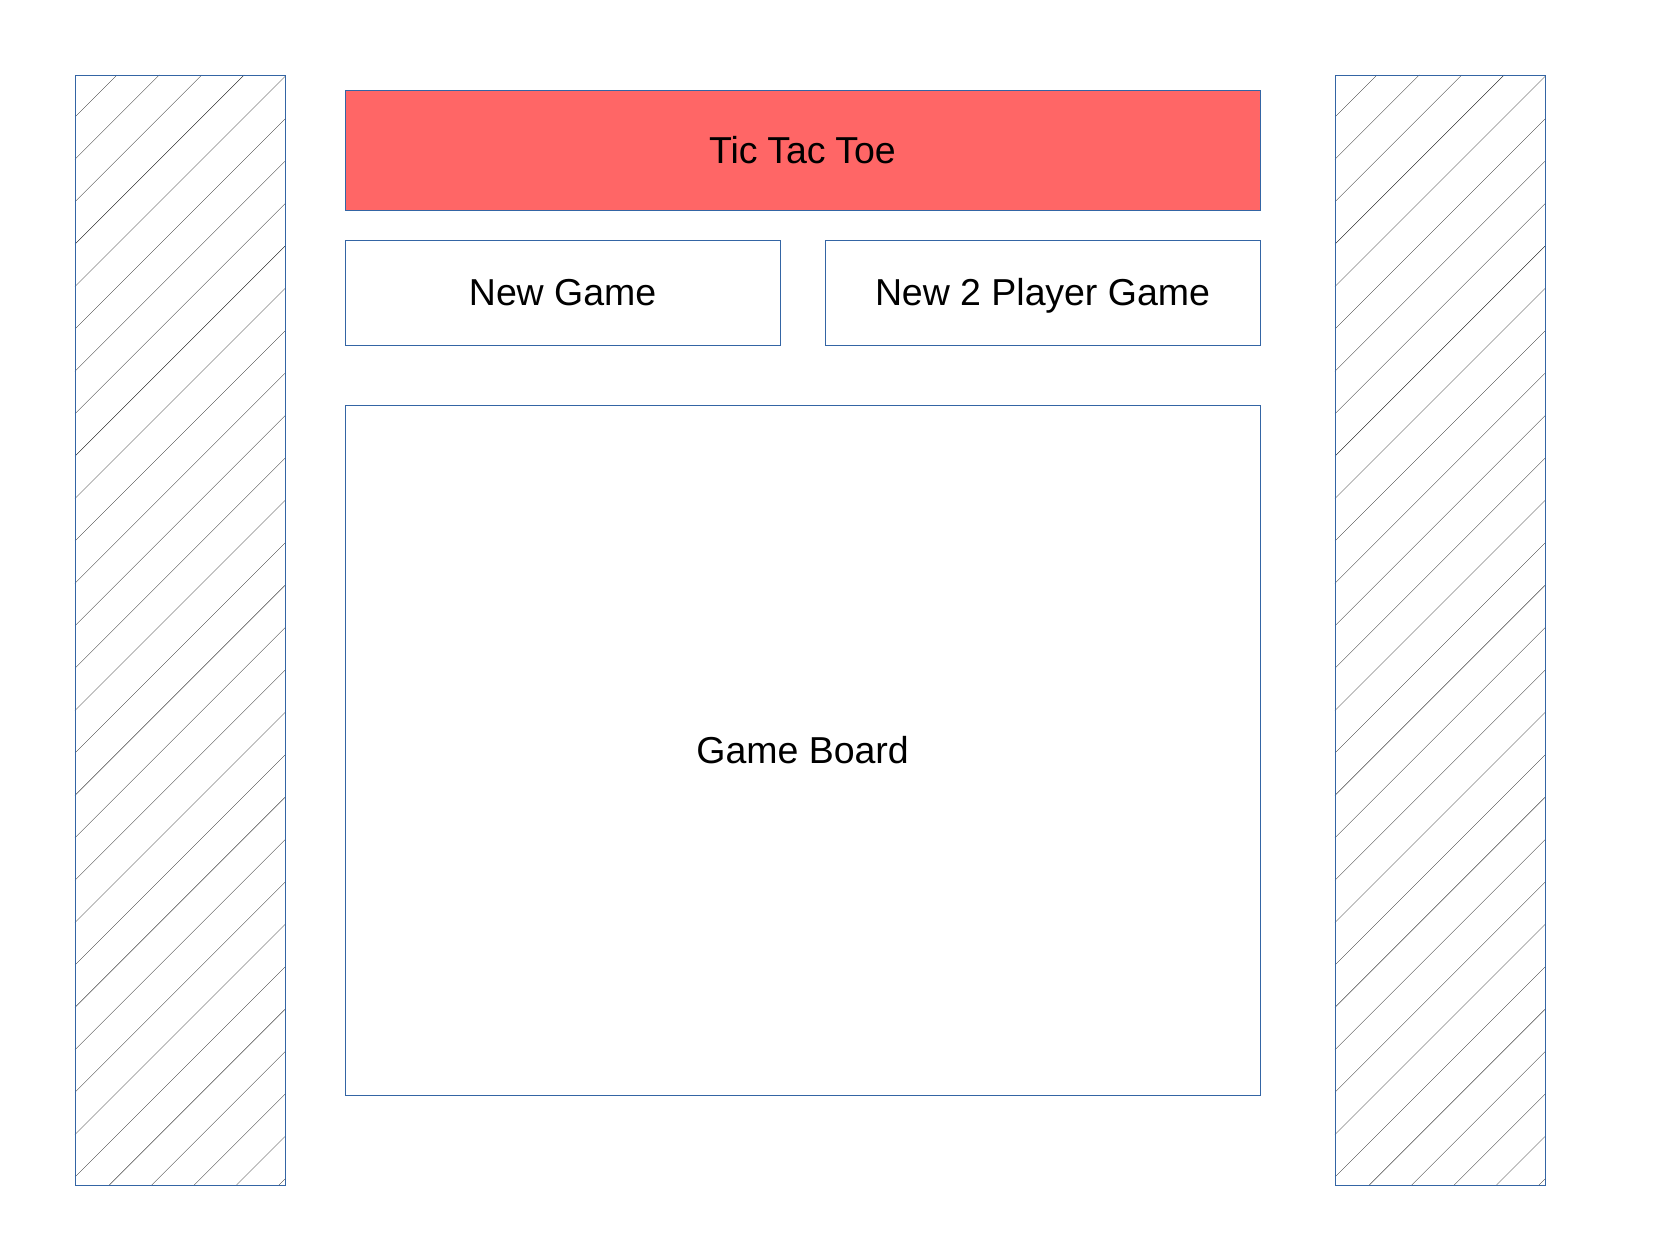

Tic Tac Toe
New Game
New Game
New 2 Player Game
Game Board